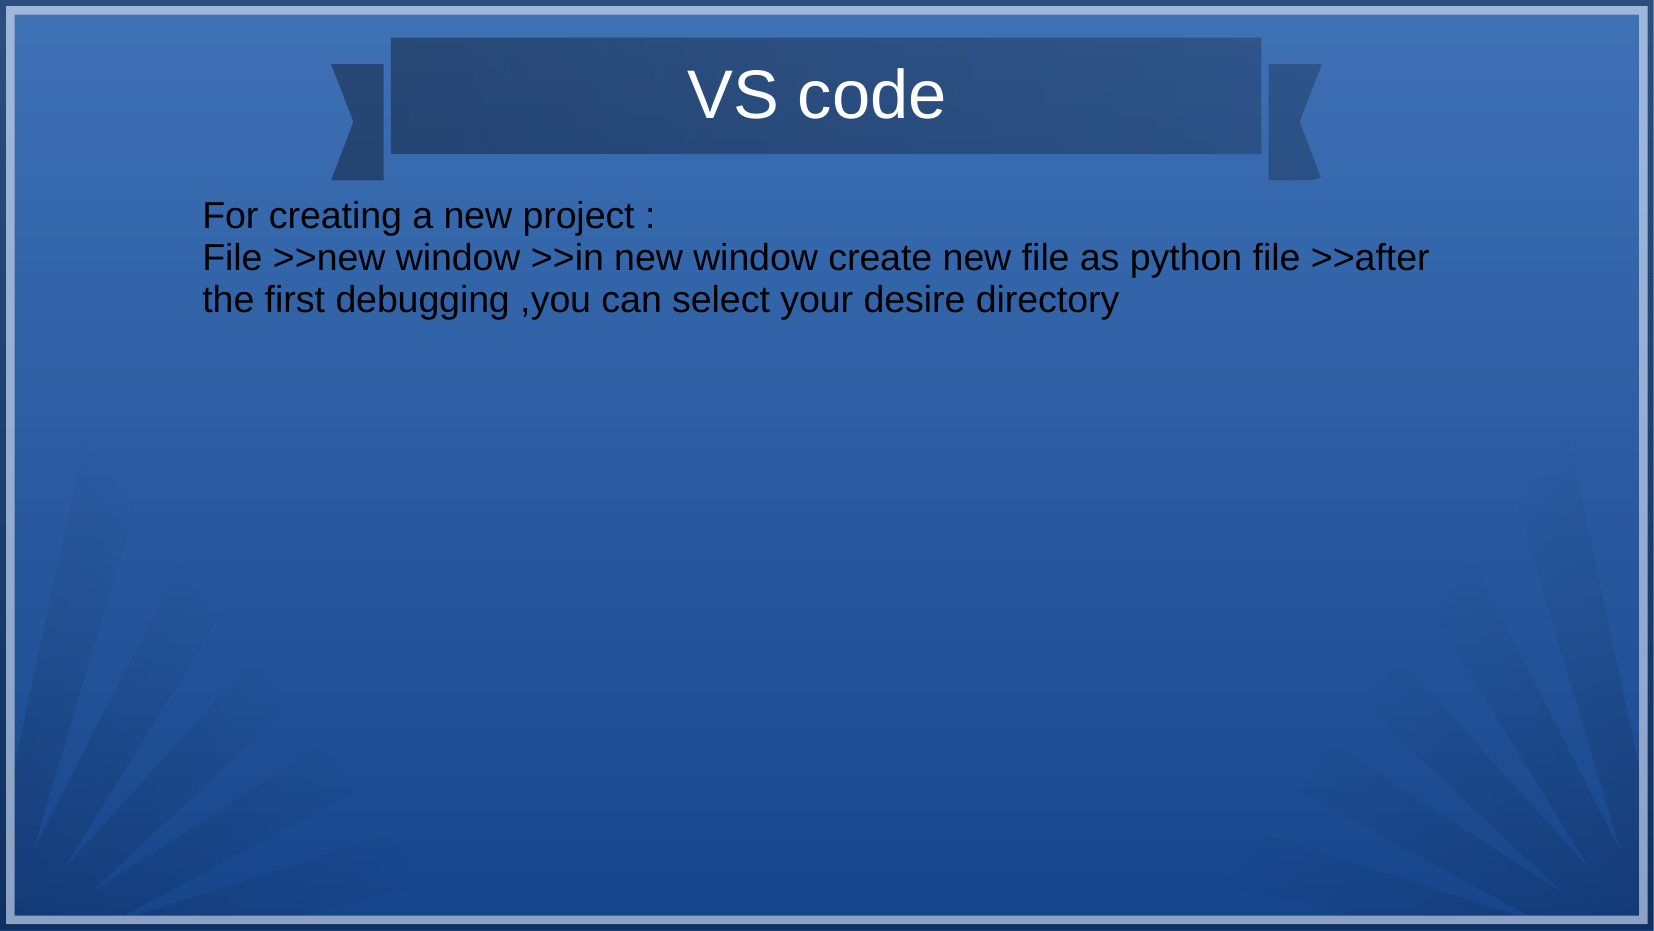

# VS code
For creating a new project :
File >>new window >>in new window create new file as python file >>after the first debugging ,you can select your desire directory